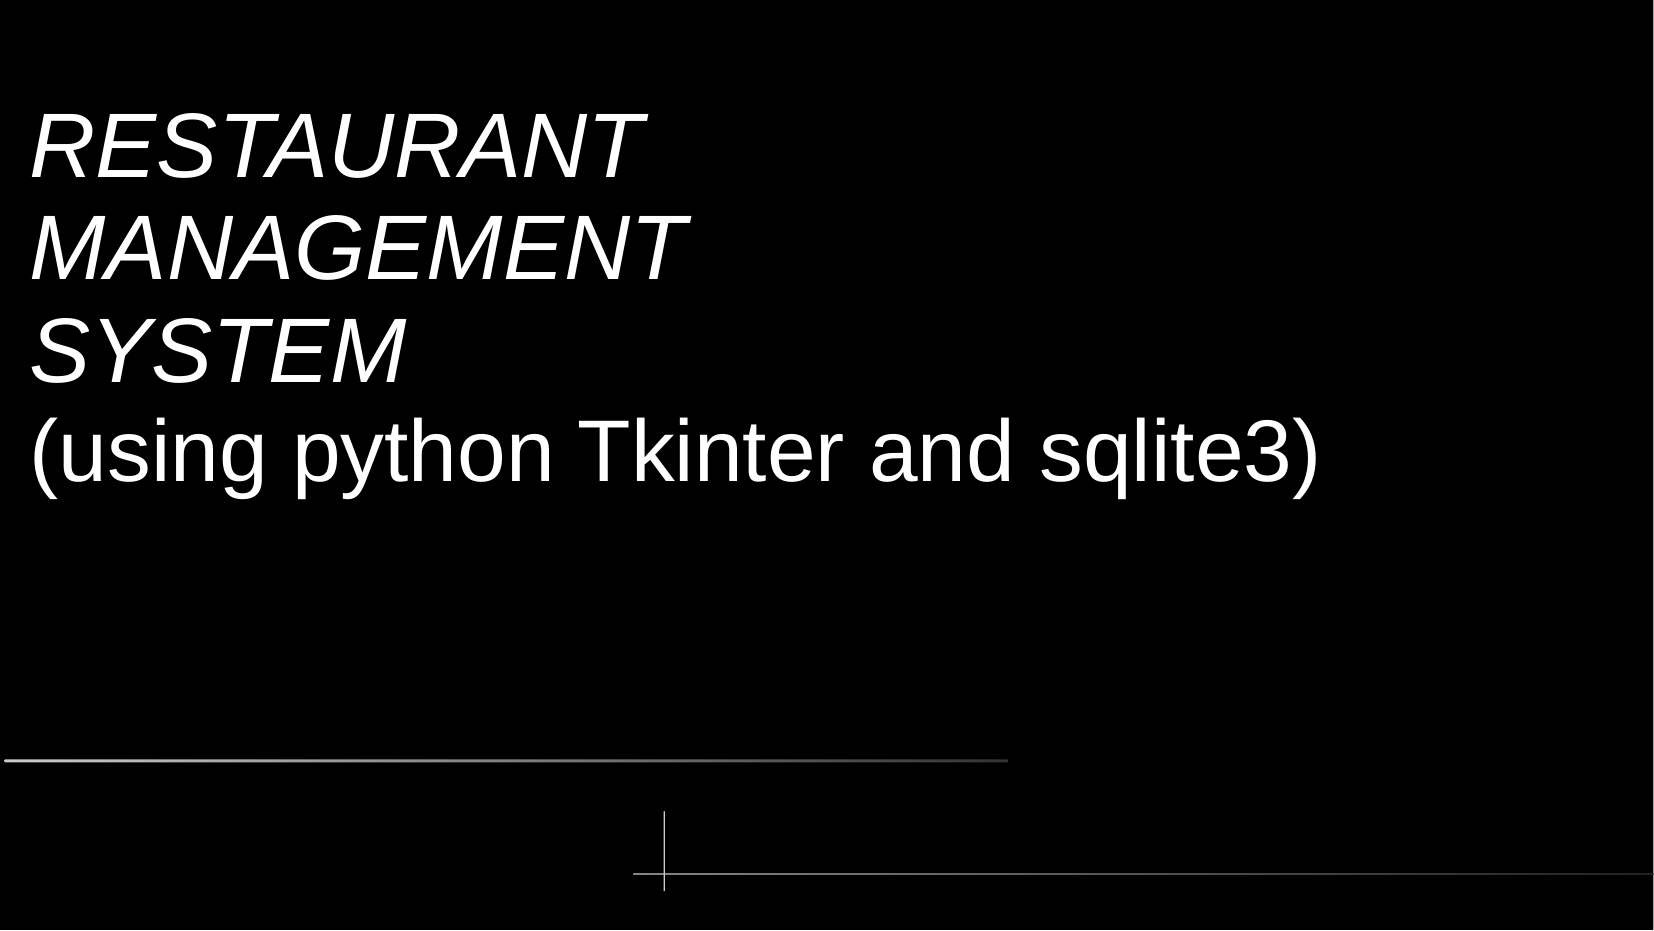

# RESTAURANT MANAGEMENT SYSTEM (using python Tkinter and sqlite3)